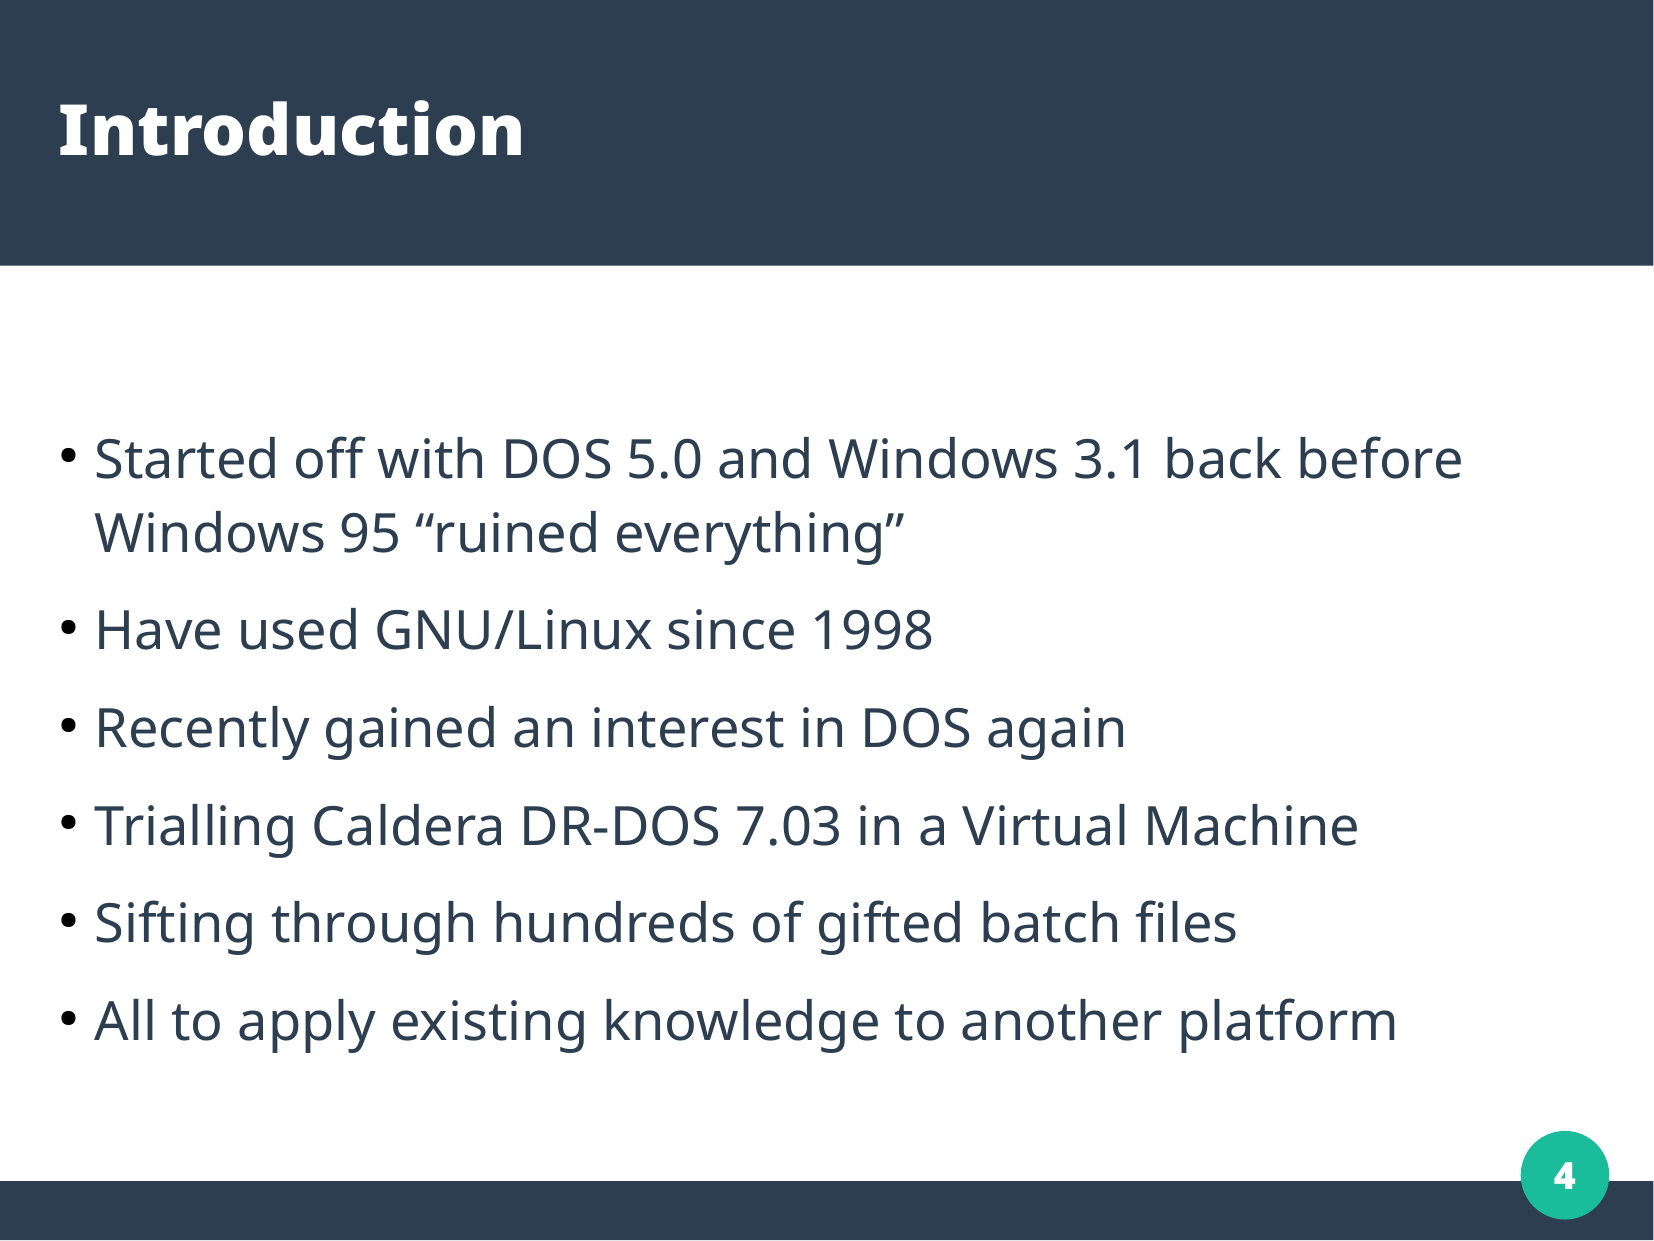

# Introduction
Started off with DOS 5.0 and Windows 3.1 back before Windows 95 “ruined everything”
Have used GNU/Linux since 1998
Recently gained an interest in DOS again
Trialling Caldera DR-DOS 7.03 in a Virtual Machine
Sifting through hundreds of gifted batch files
All to apply existing knowledge to another platform
4